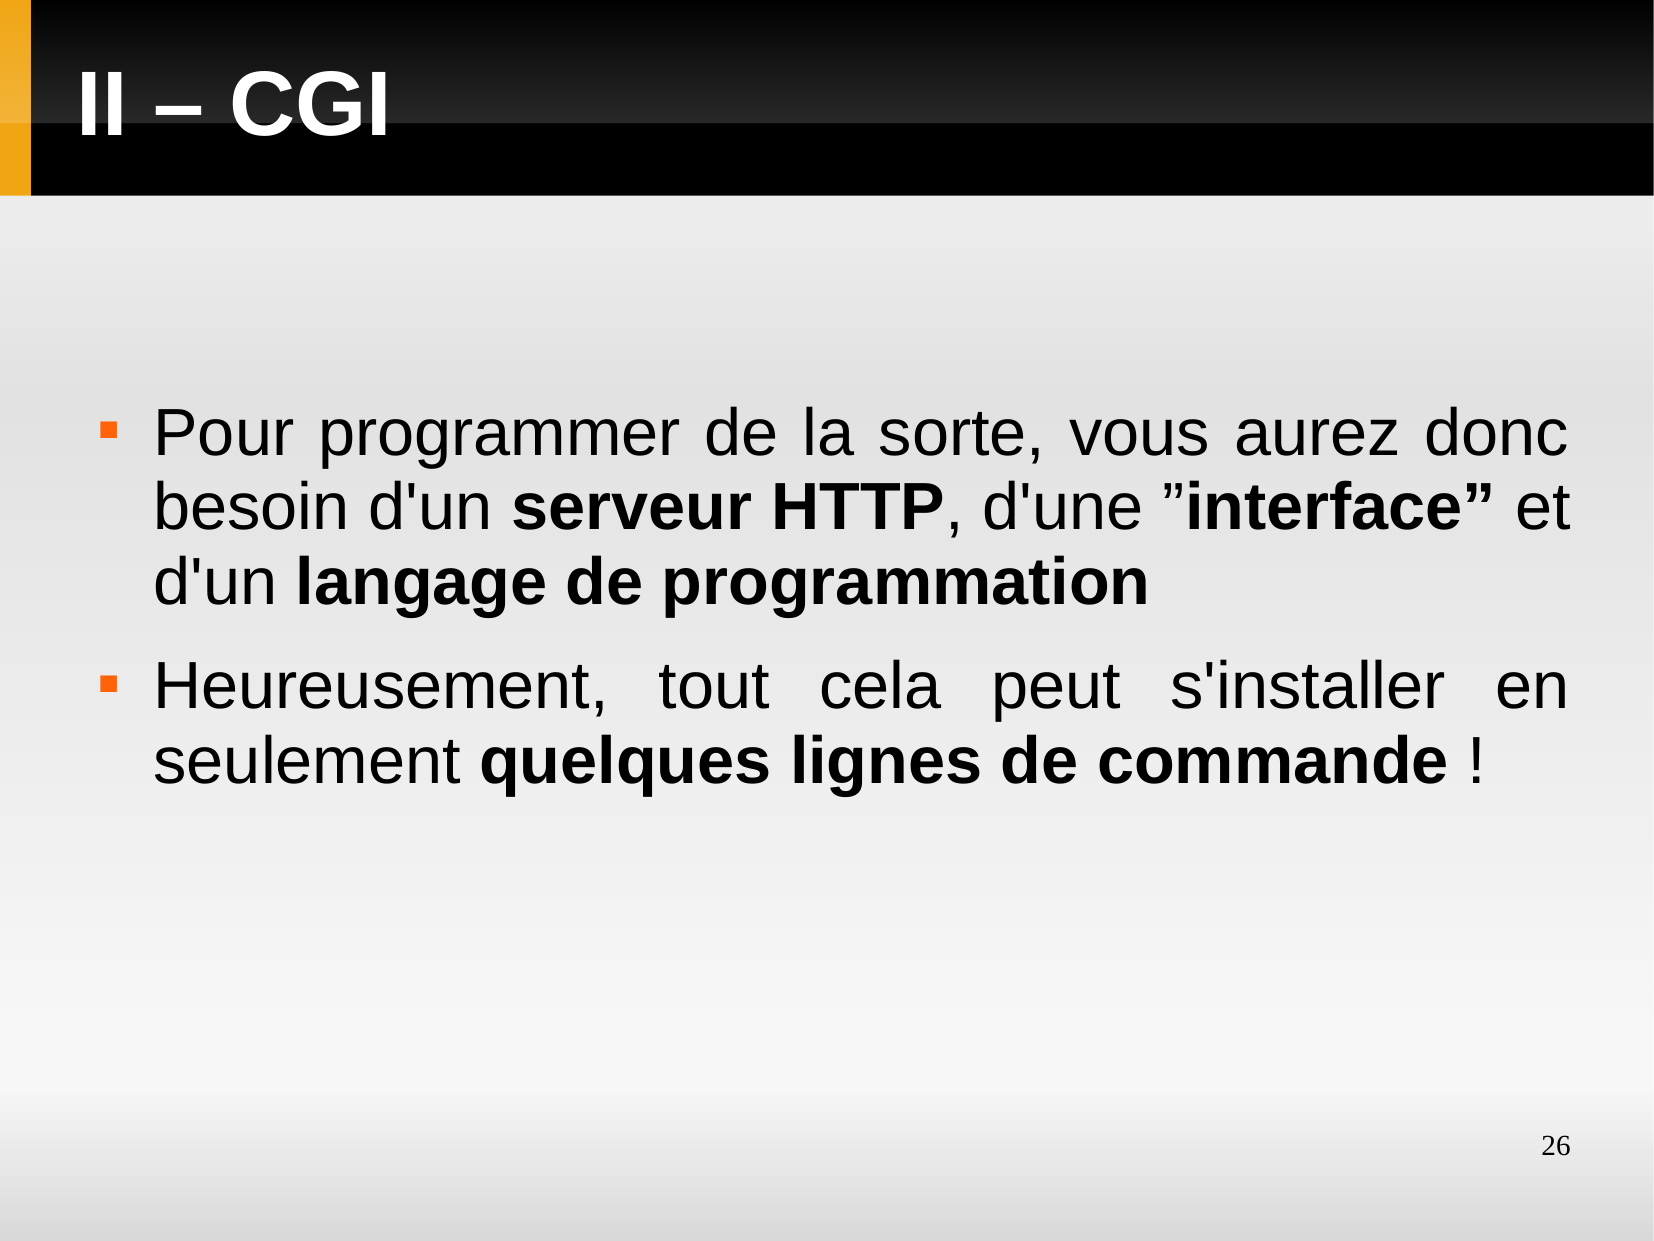

# II – CGI
Pour programmer de la sorte, vous aurez donc besoin d'un serveur HTTP, d'une ”interface” et d'un langage de programmation
Heureusement, tout cela peut s'installer en seulement quelques lignes de commande !
26